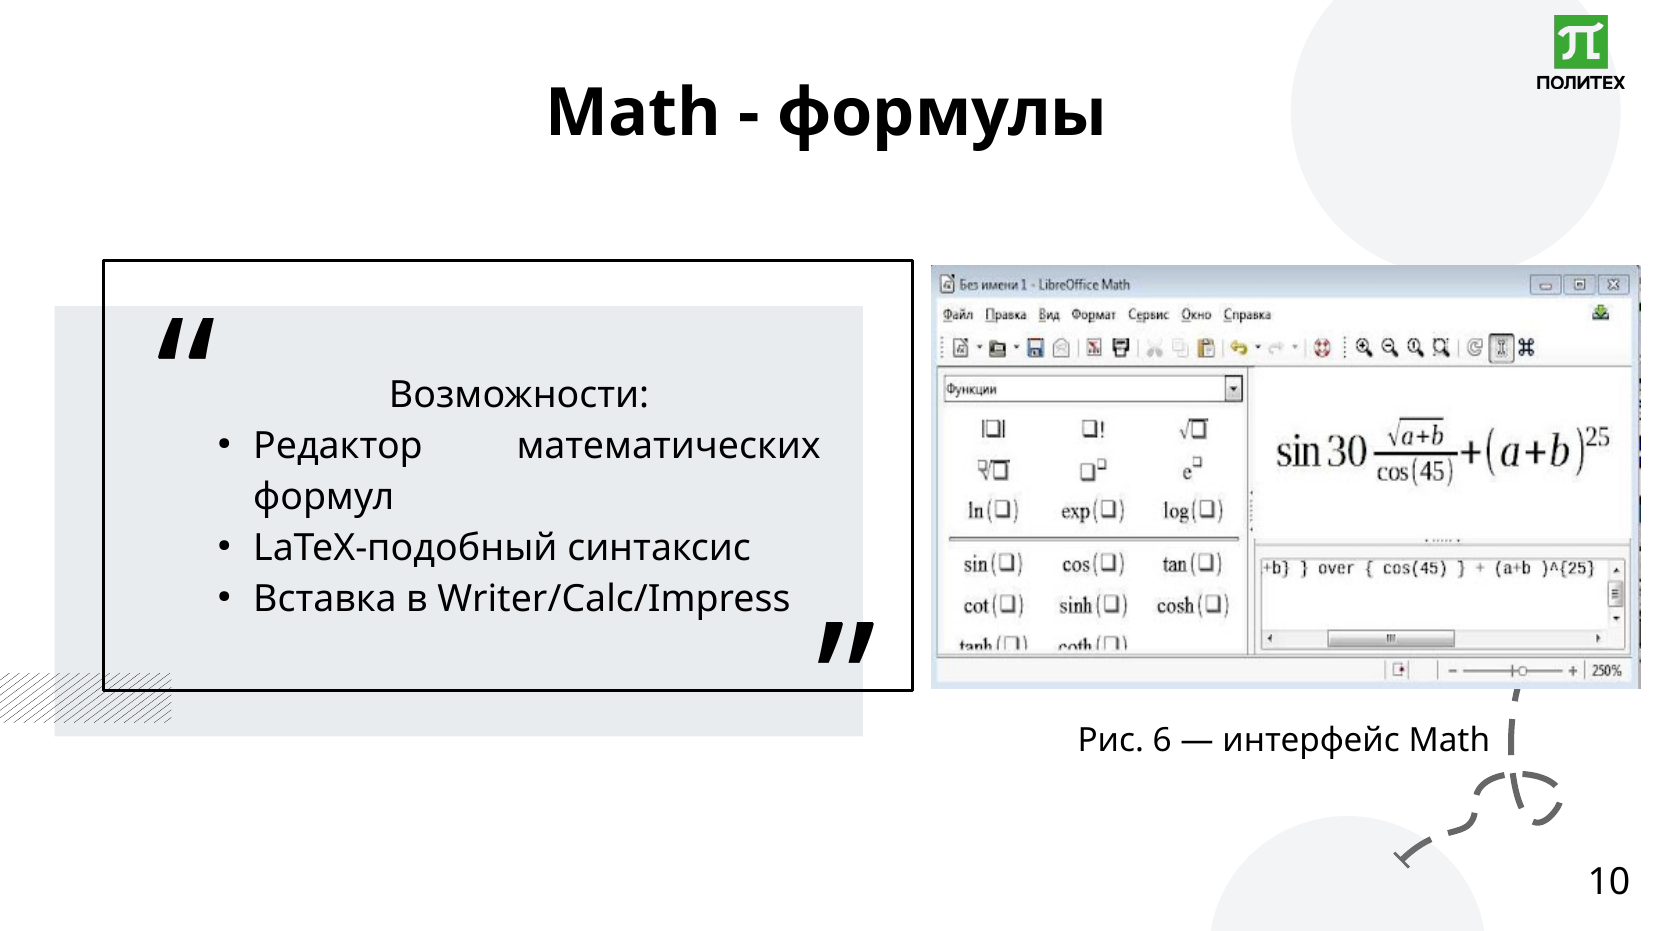

# Math - формулы
Возможности:
Редактор математических формул
LaTeX-подобный синтаксис
Вставка в Writer/Calc/Impress
Рис. 6 — интерфейс Math